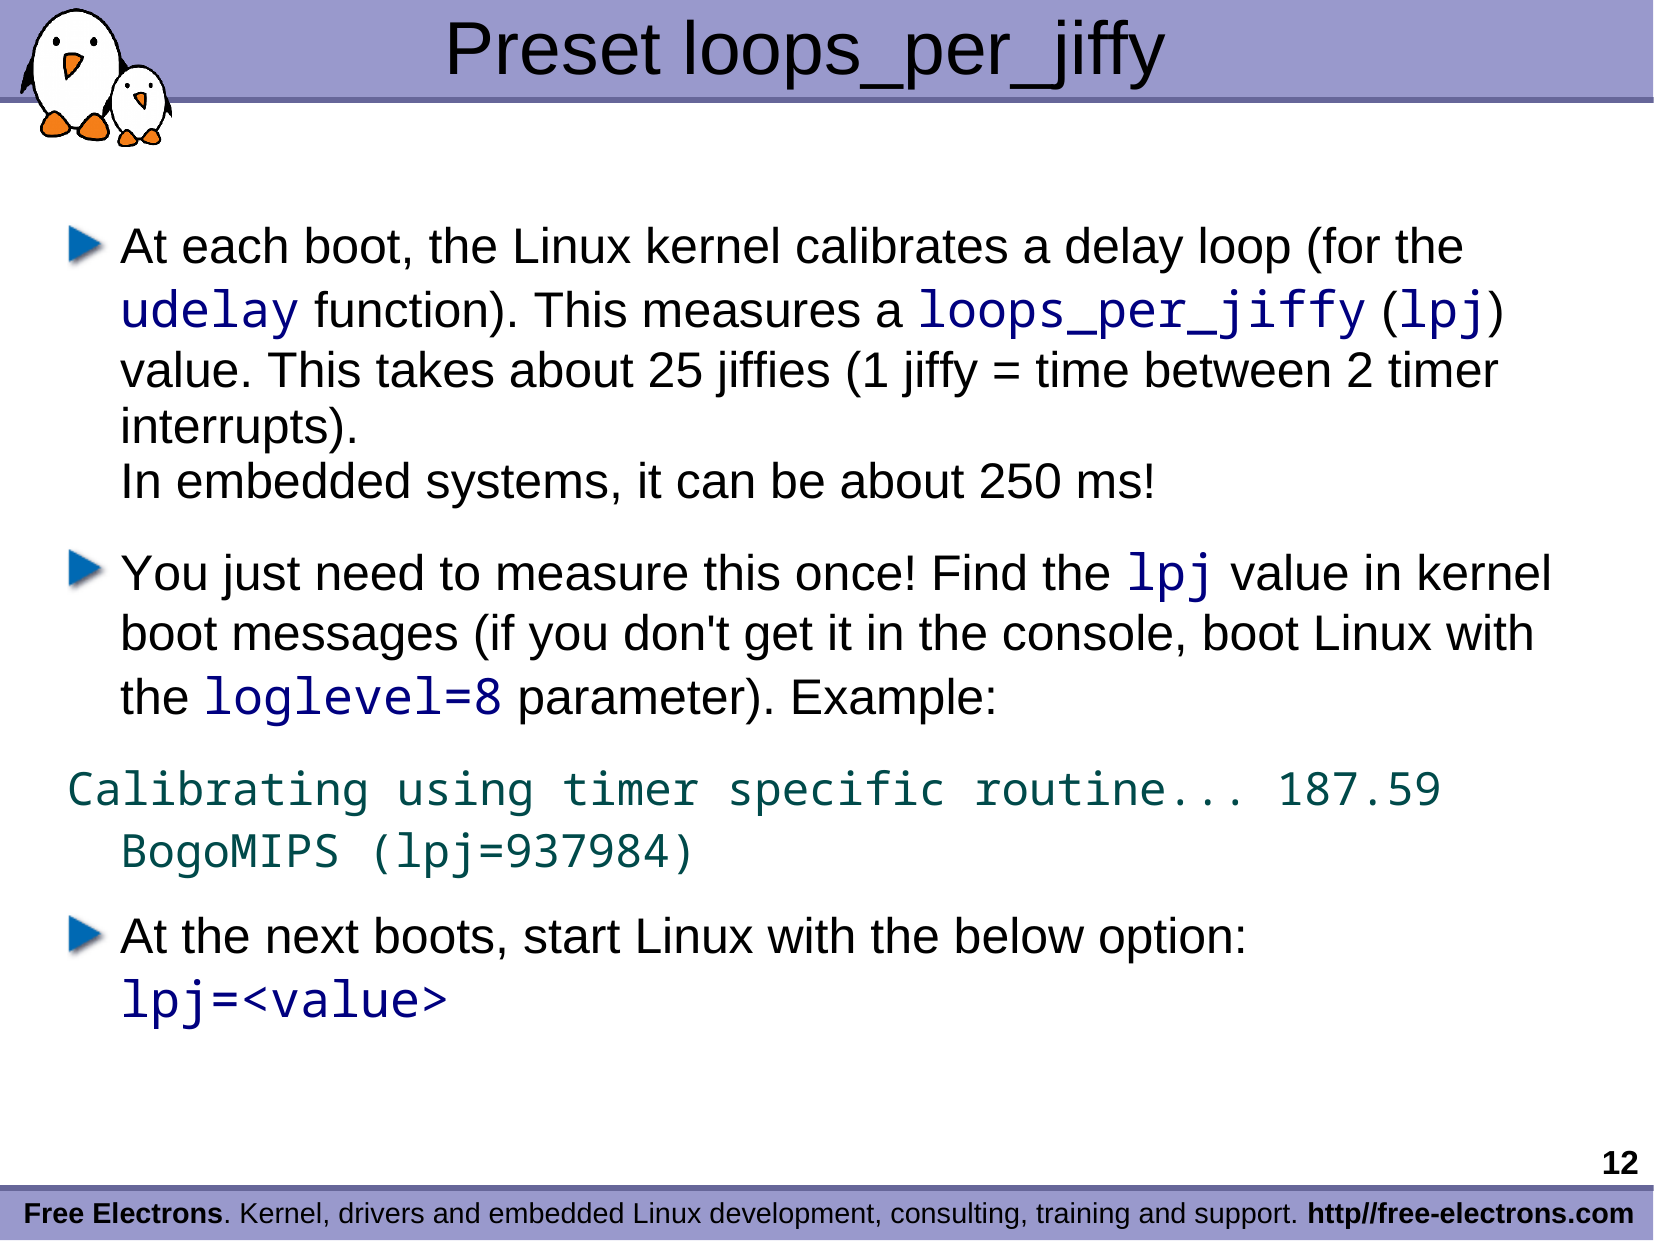

# Preset loops_per_jiffy
At each boot, the Linux kernel calibrates a delay loop (for the udelay function). This measures a loops_per_jiffy (lpj) value. This takes about 25 jiffies (1 jiffy = time between 2 timer interrupts).
In embedded systems, it can be about 250 ms!
You just need to measure this once! Find the lpj value in kernel boot messages (if you don't get it in the console, boot Linux with the loglevel=8 parameter). Example:
Calibrating using timer specific routine... 187.59 BogoMIPS (lpj=937984)
At the next boots, start Linux with the below option:
lpj=<value>